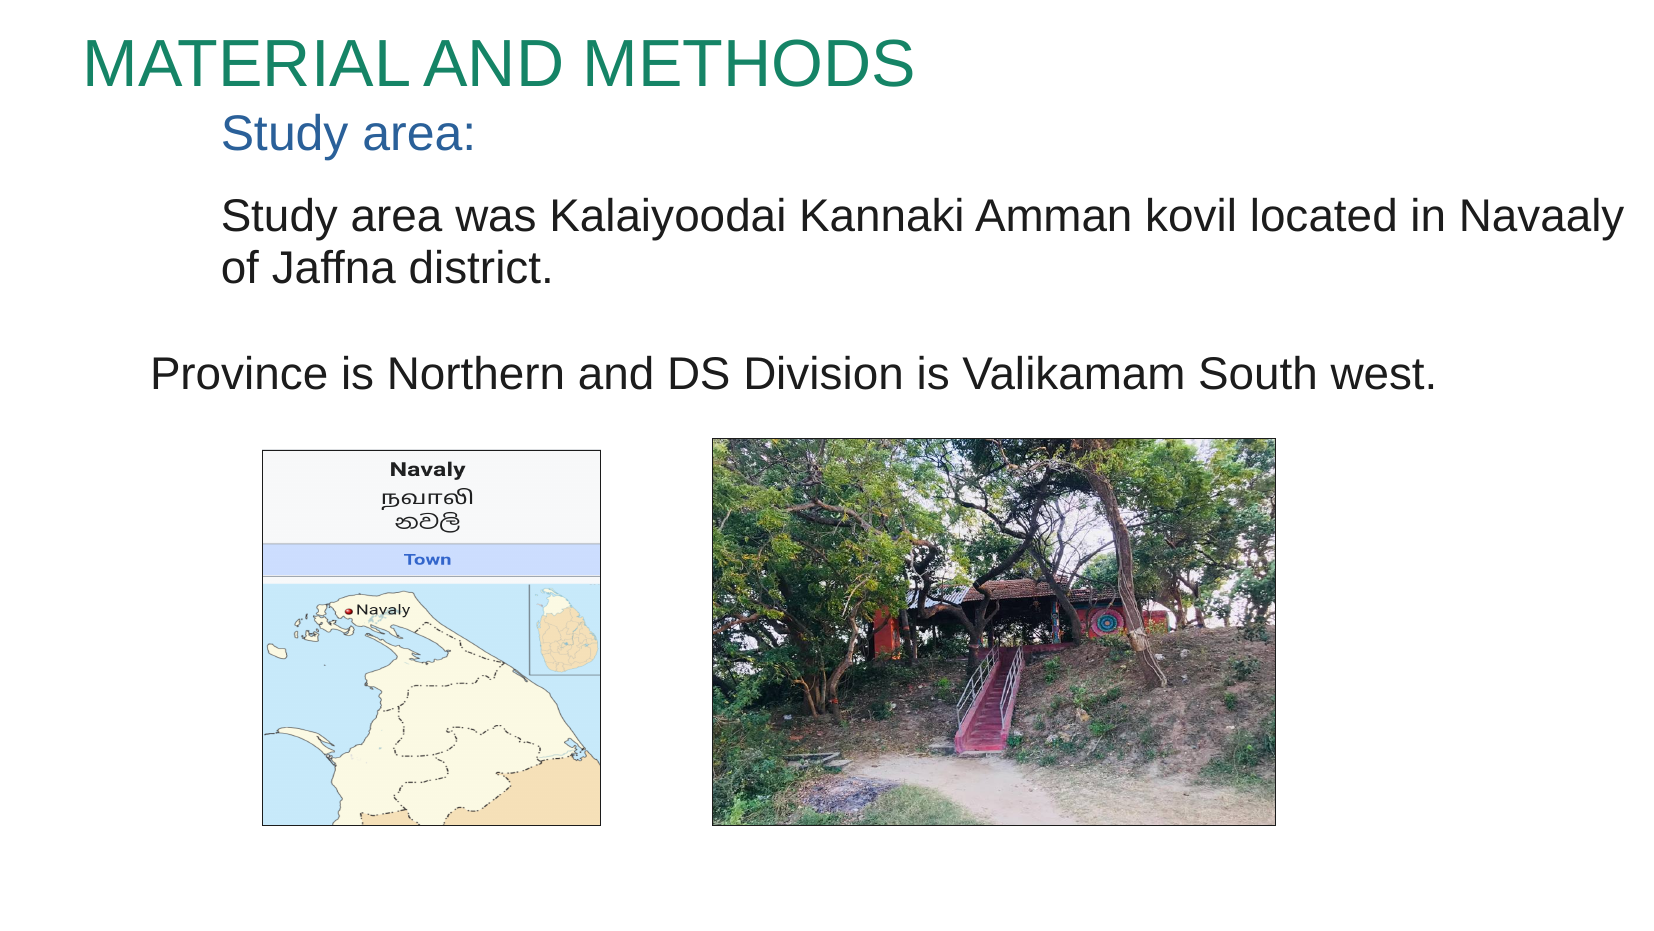

# MATERIAL AND METHODS
Study area:
Study area was Kalaiyoodai Kannaki Amman kovil located in Navaaly of Jaffna district.
Province is Northern and DS Division is Valikamam South west.